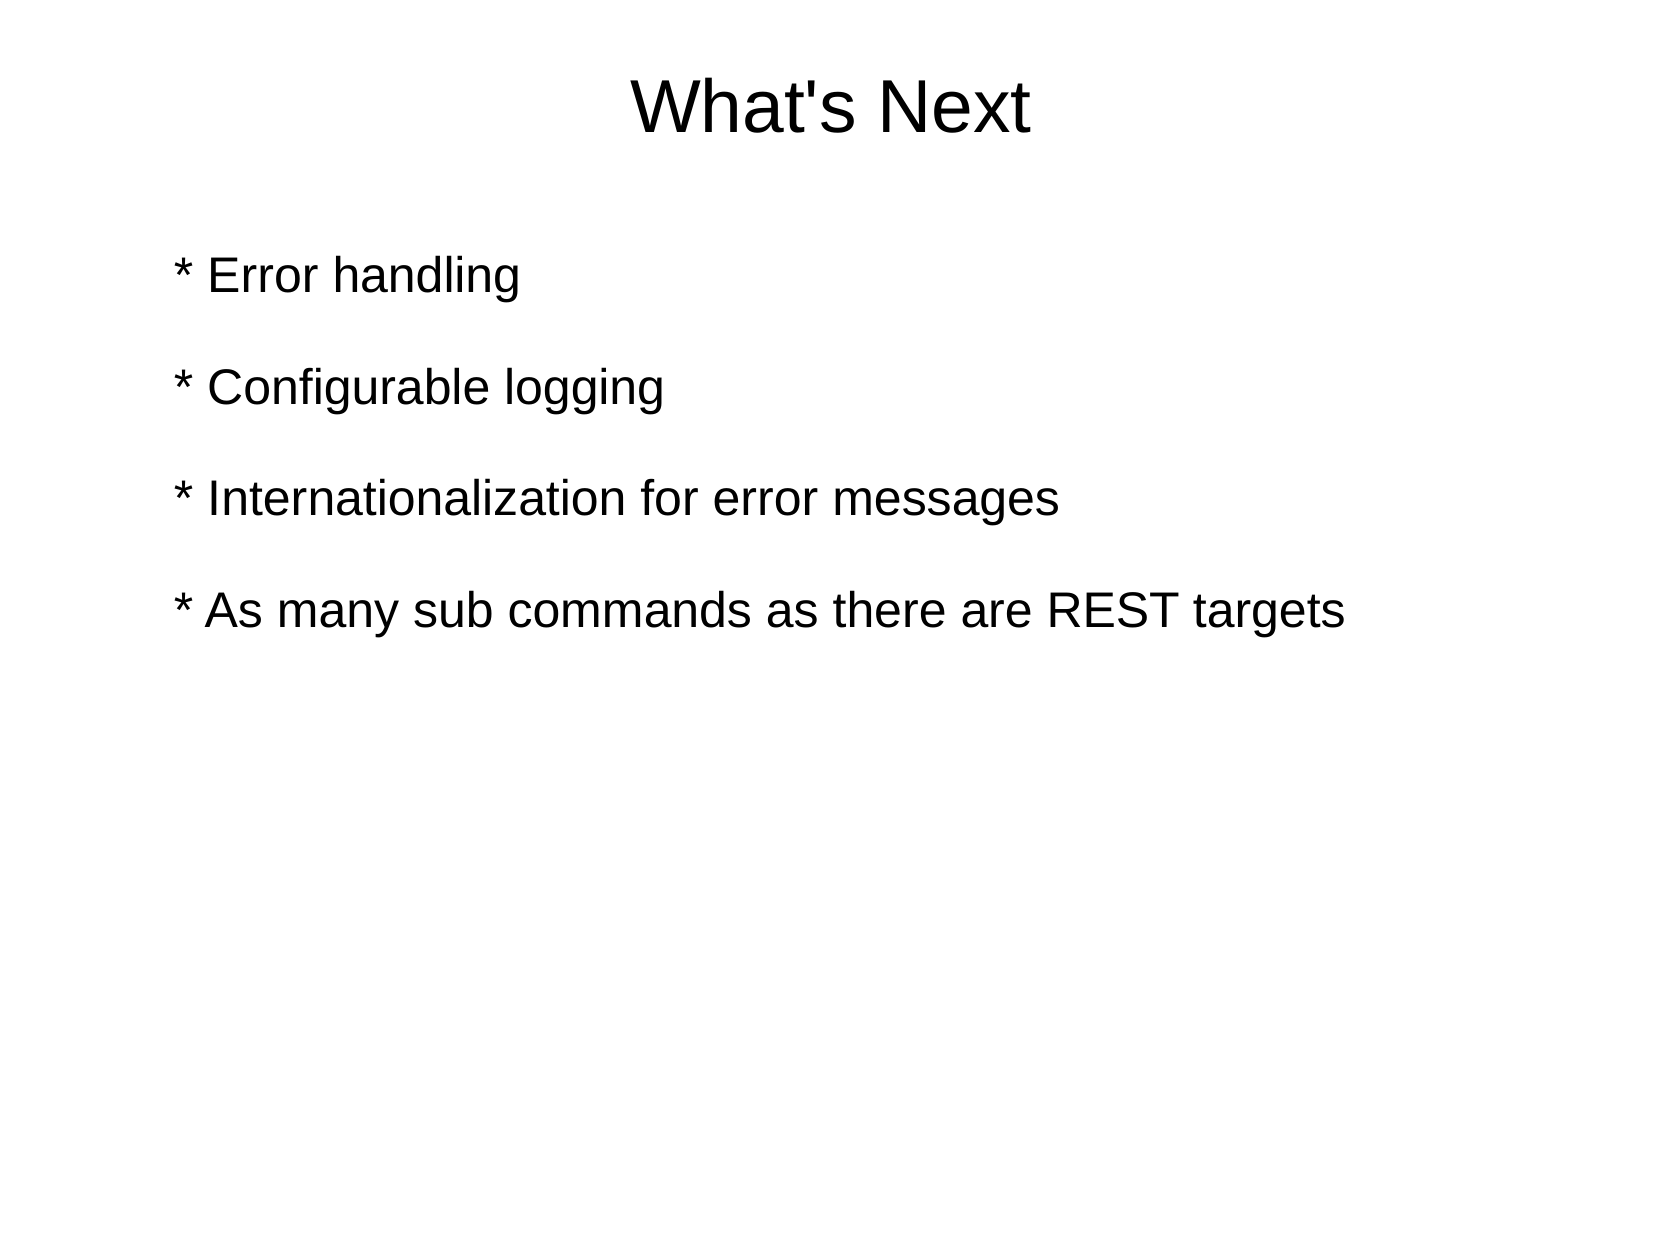

# What's Next
 * Error handling
 * Configurable logging
 * Internationalization for error messages
 * As many sub commands as there are REST targets